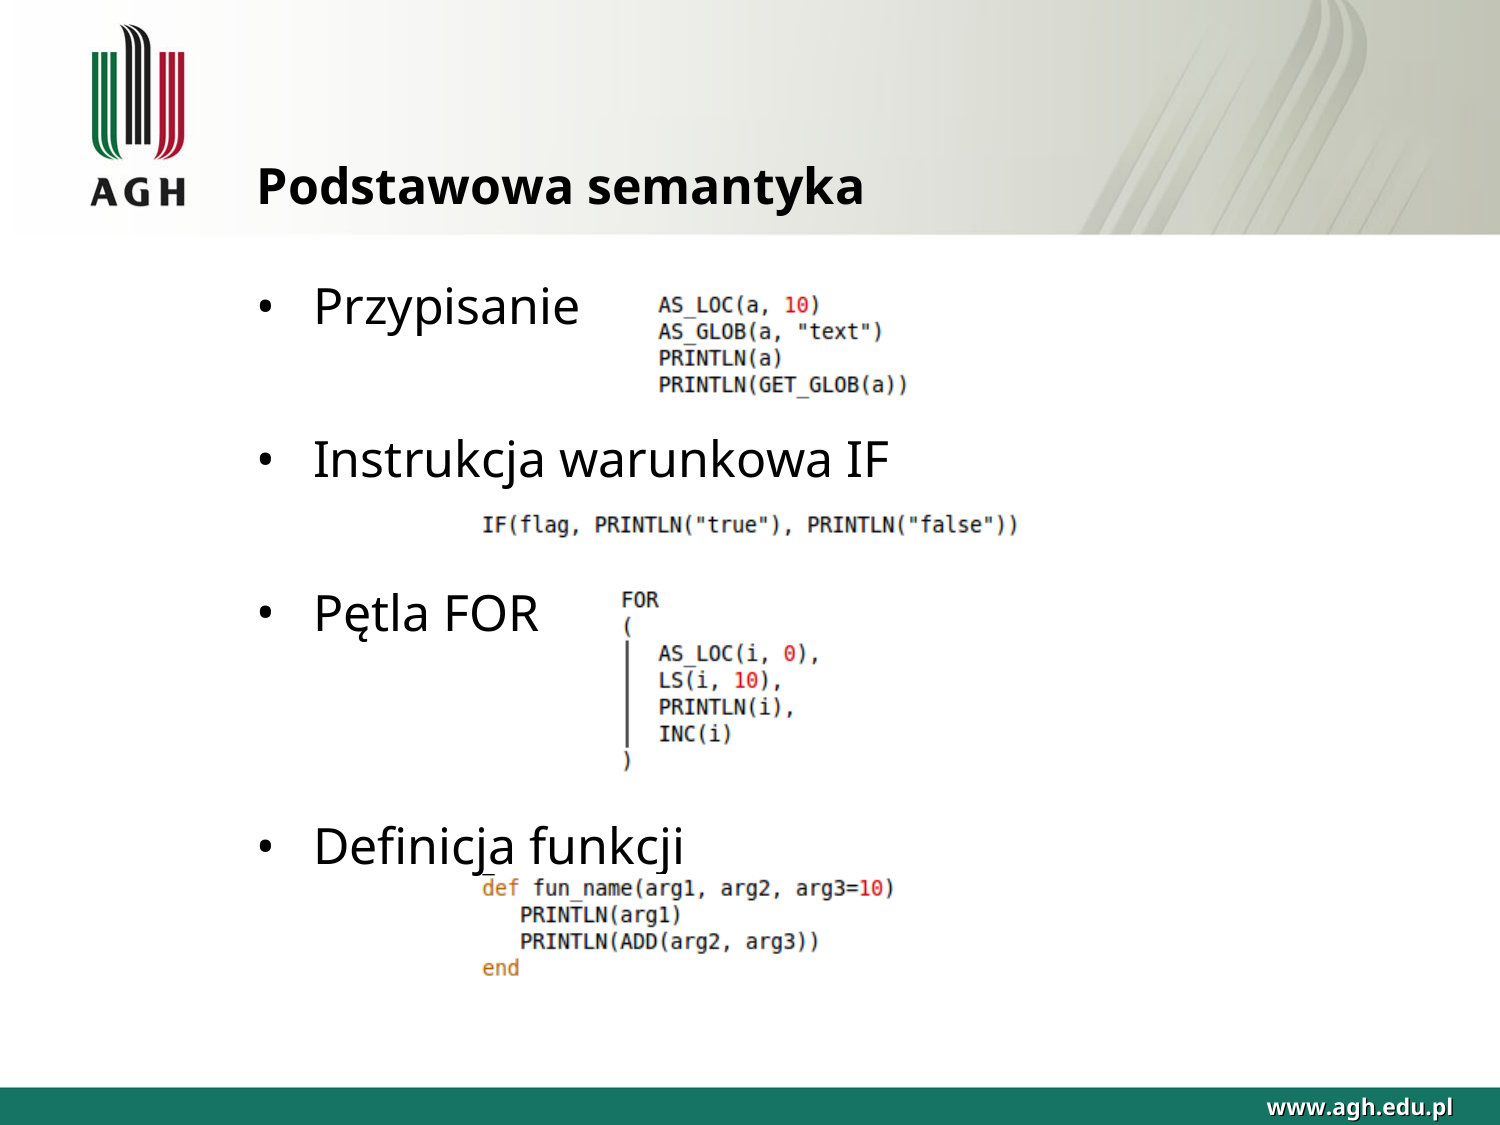

# Podstawowa semantyka
Przypisanie
Instrukcja warunkowa IF
Pętla FOR
Definicja funkcji
www.agh.edu.pl